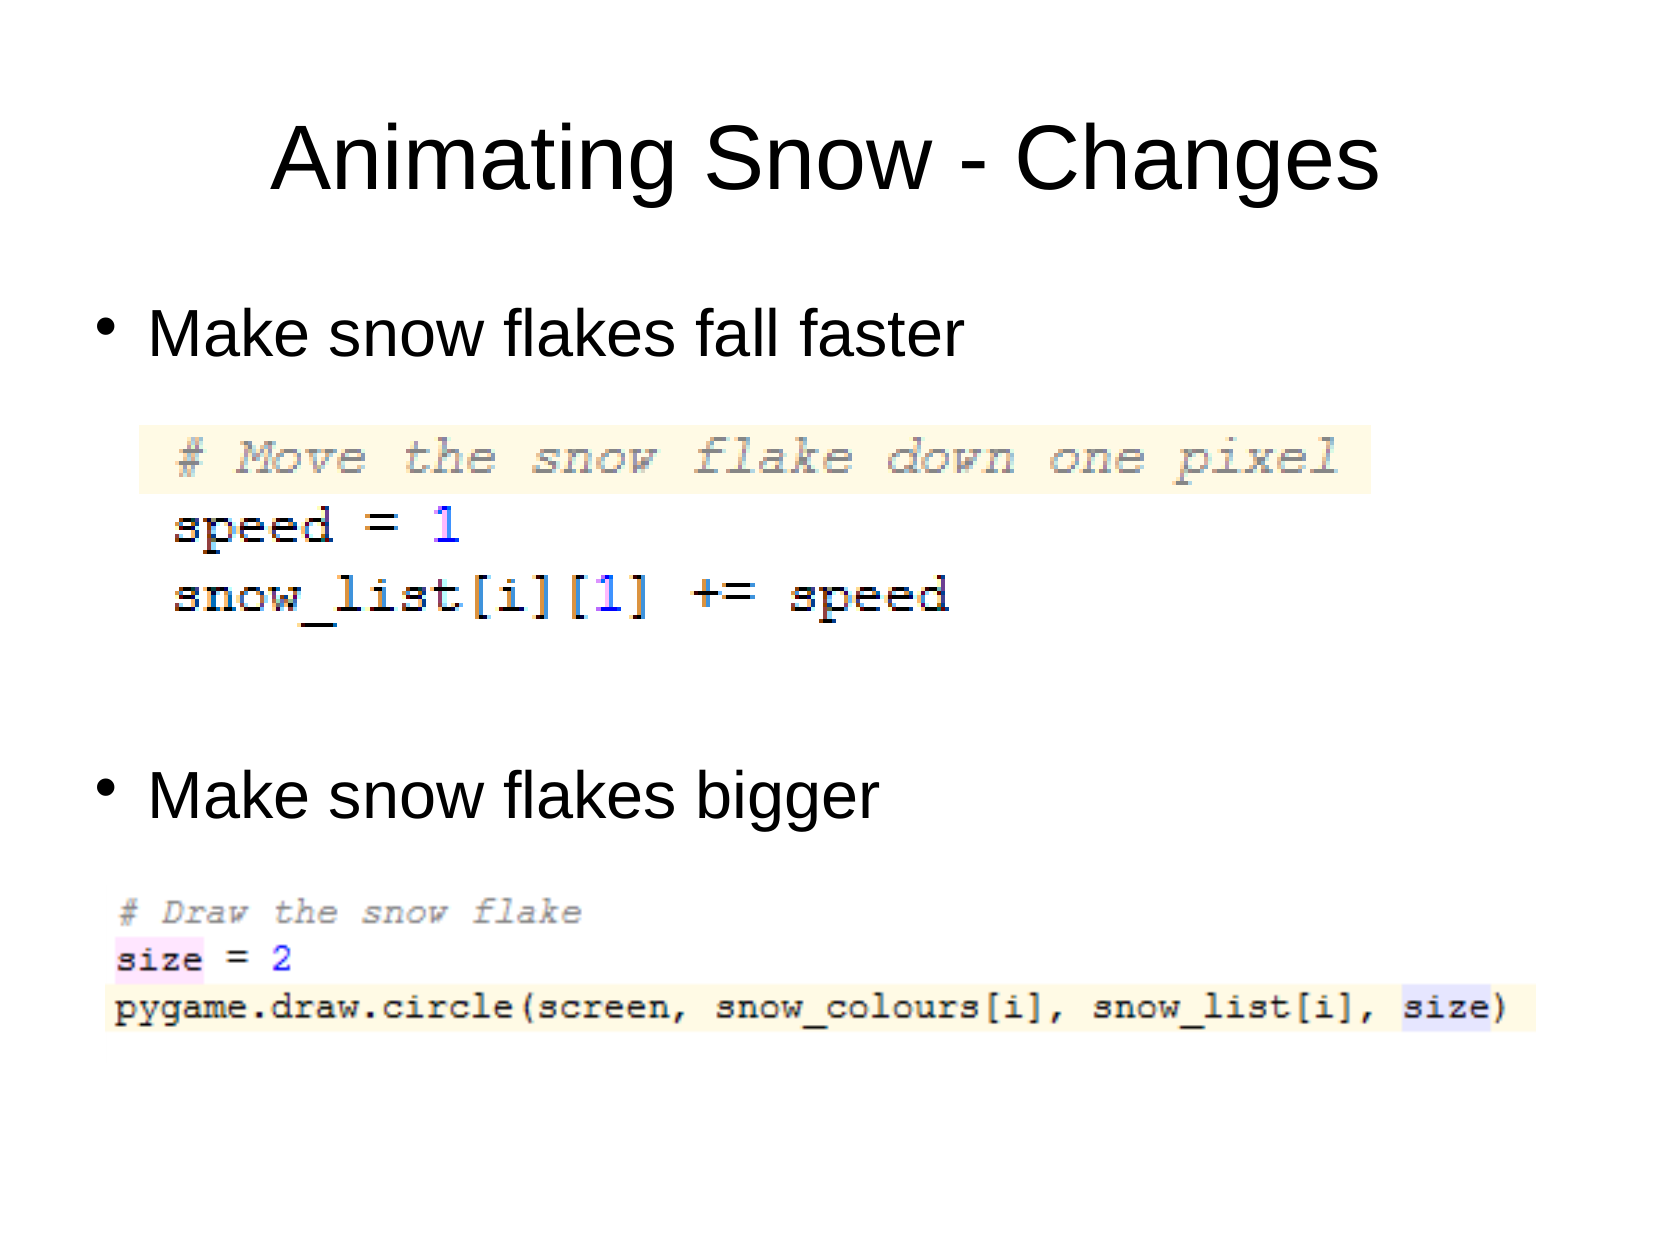

Animating Snow - Changes
Make snow flakes fall faster
Make snow flakes bigger